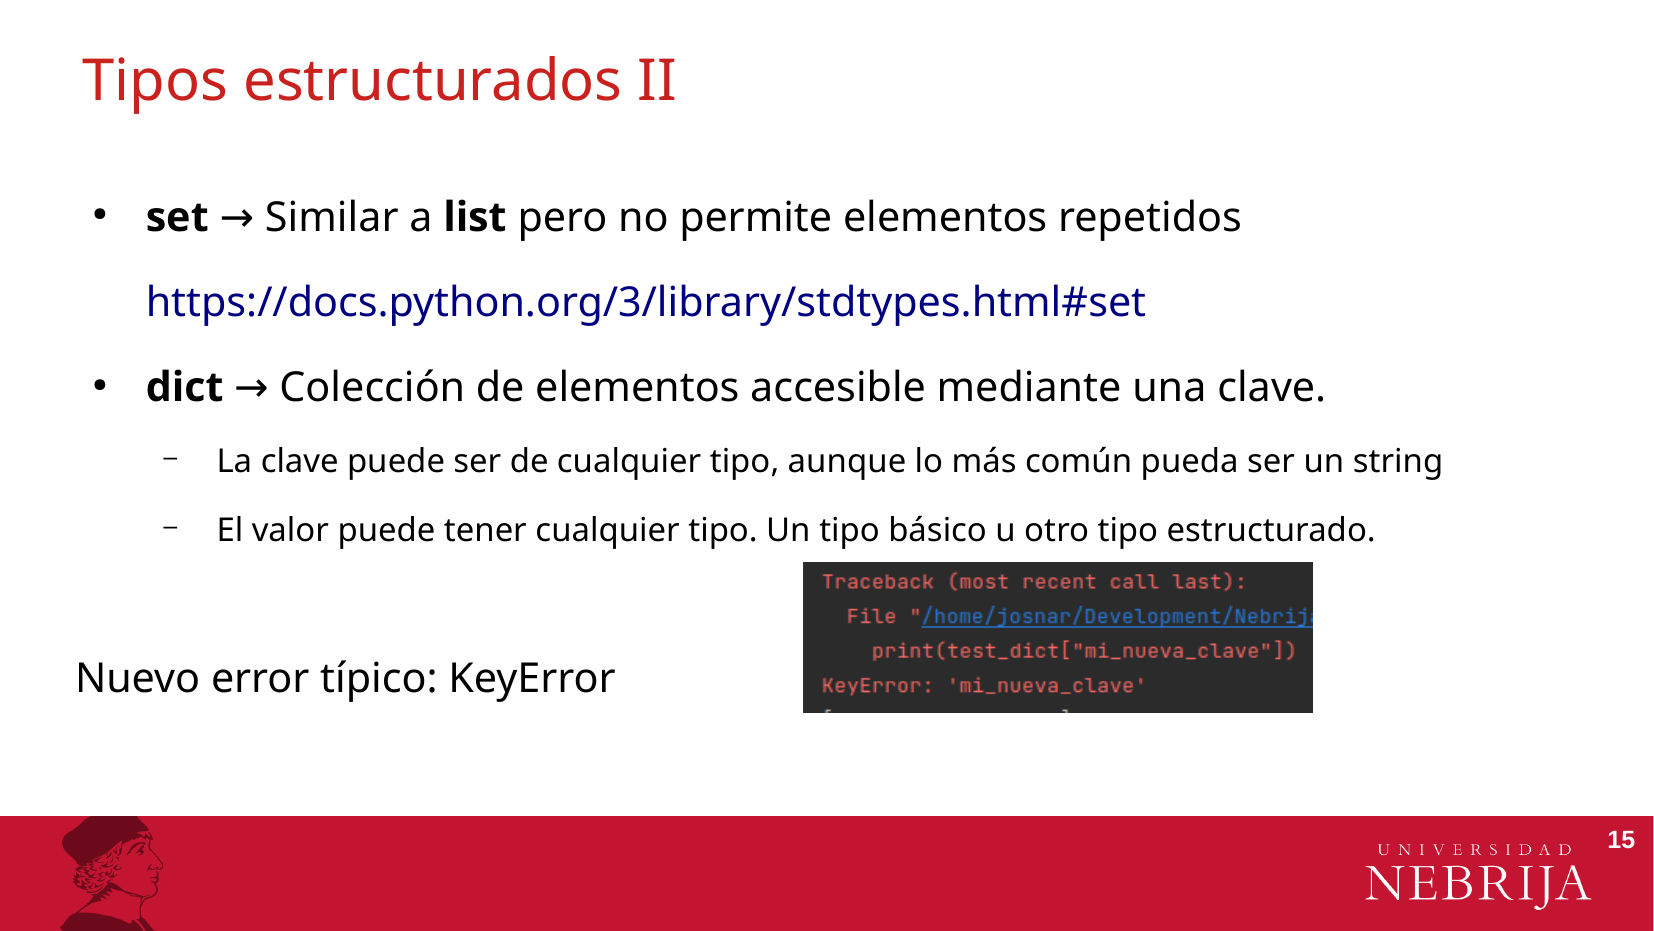

# Tipos estructurados II
set → Similar a list pero no permite elementos repetidos
https://docs.python.org/3/library/stdtypes.html#set
dict → Colección de elementos accesible mediante una clave.
La clave puede ser de cualquier tipo, aunque lo más común pueda ser un string
El valor puede tener cualquier tipo. Un tipo básico u otro tipo estructurado.
Nuevo error típico: KeyError